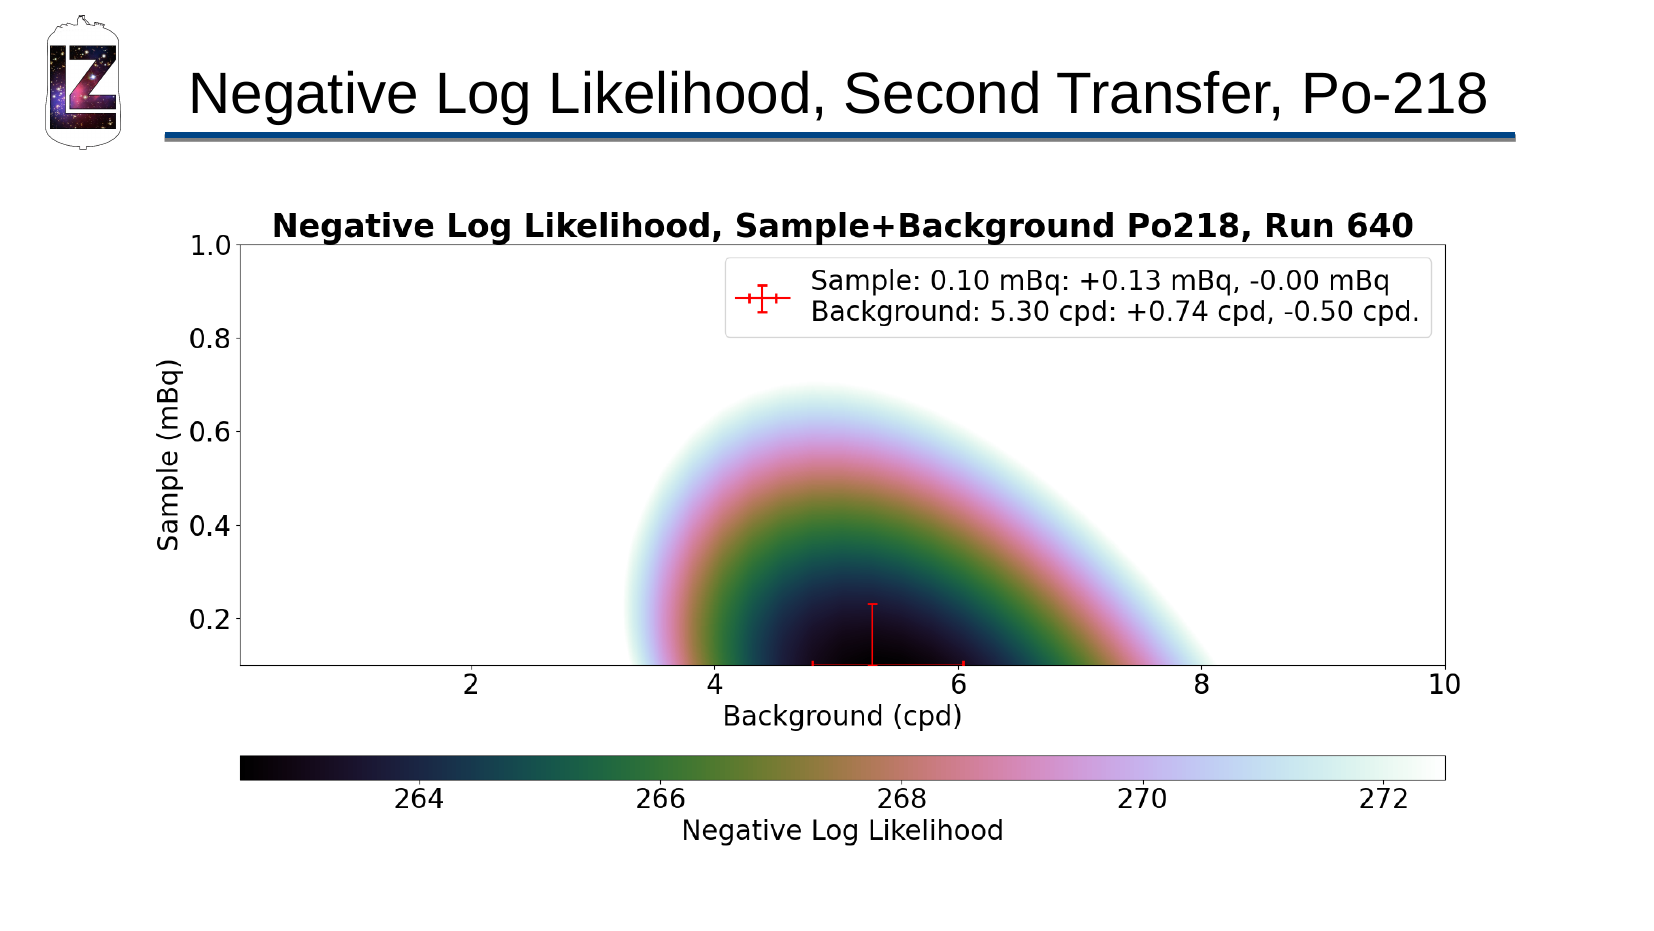

# Negative Log Likelihood, Second Transfer, Po-218